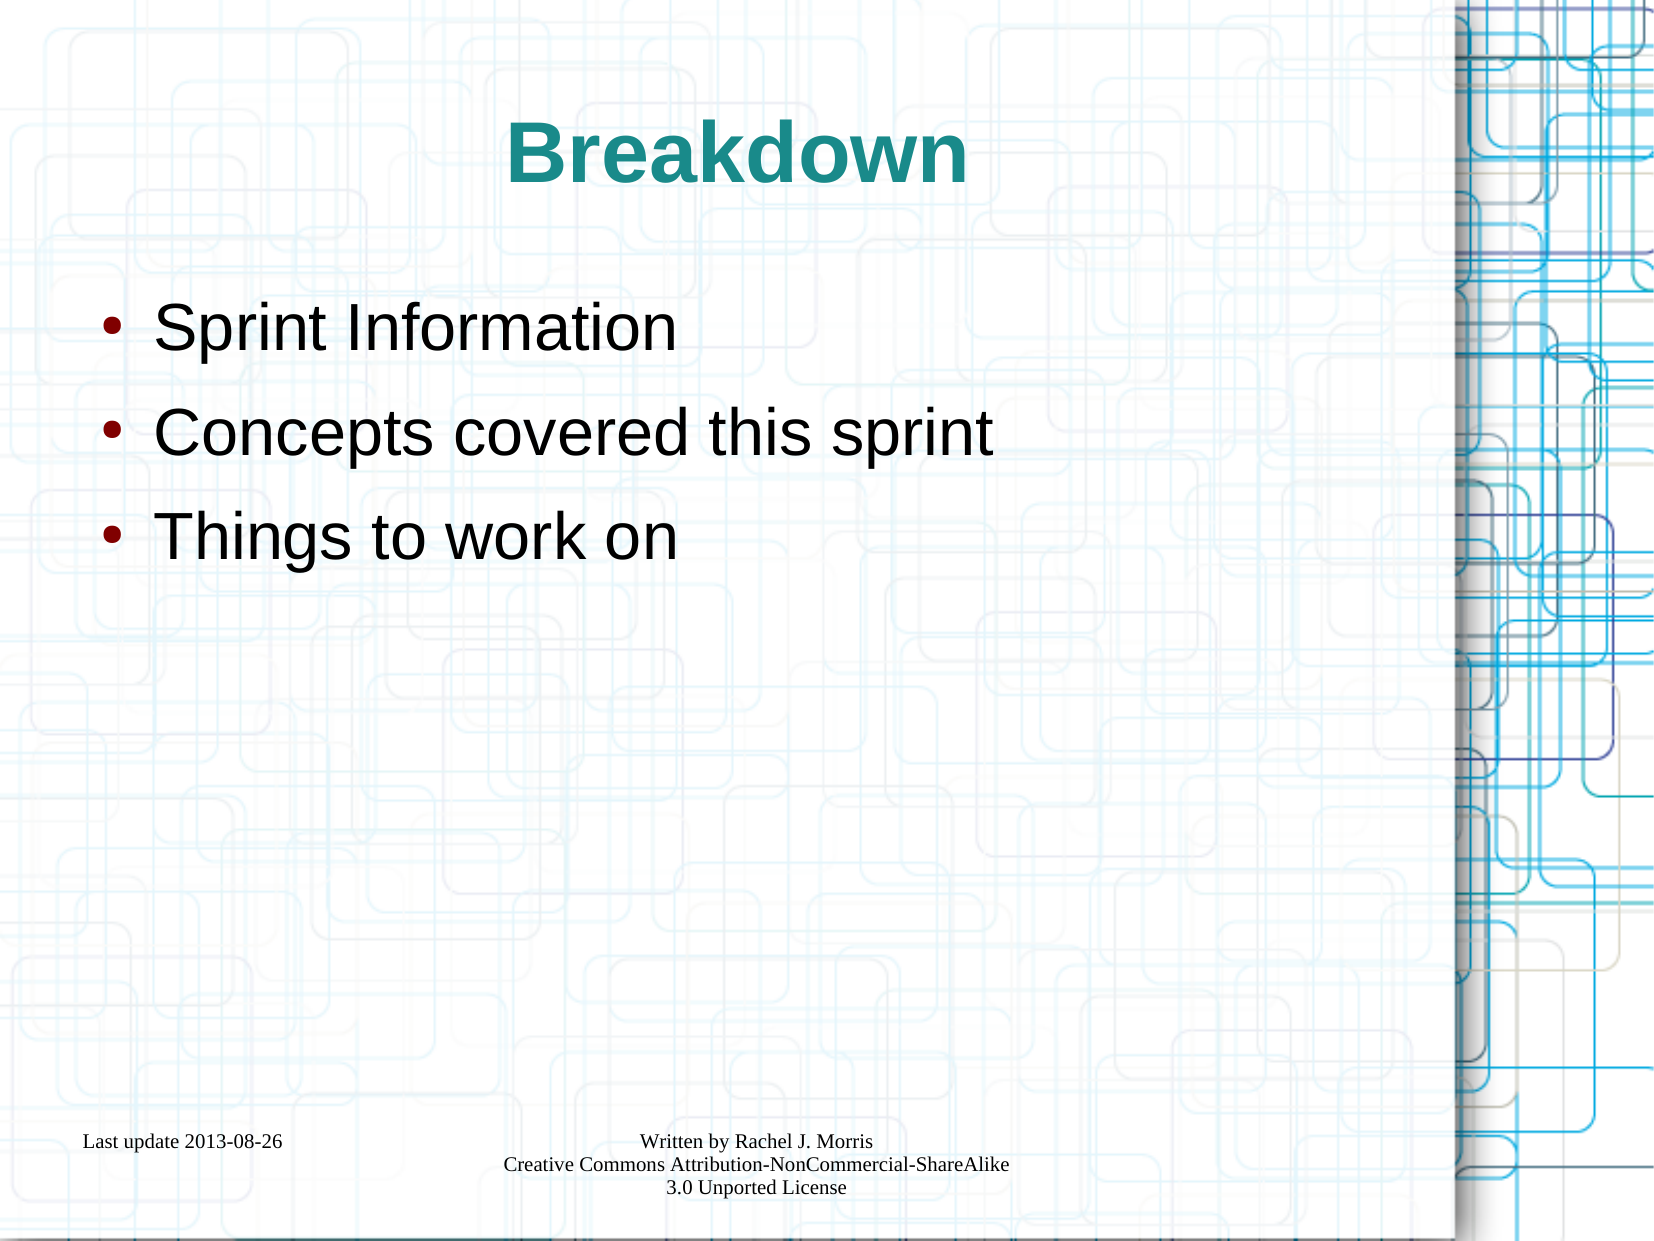

# Breakdown
Sprint Information
Concepts covered this sprint
Things to work on